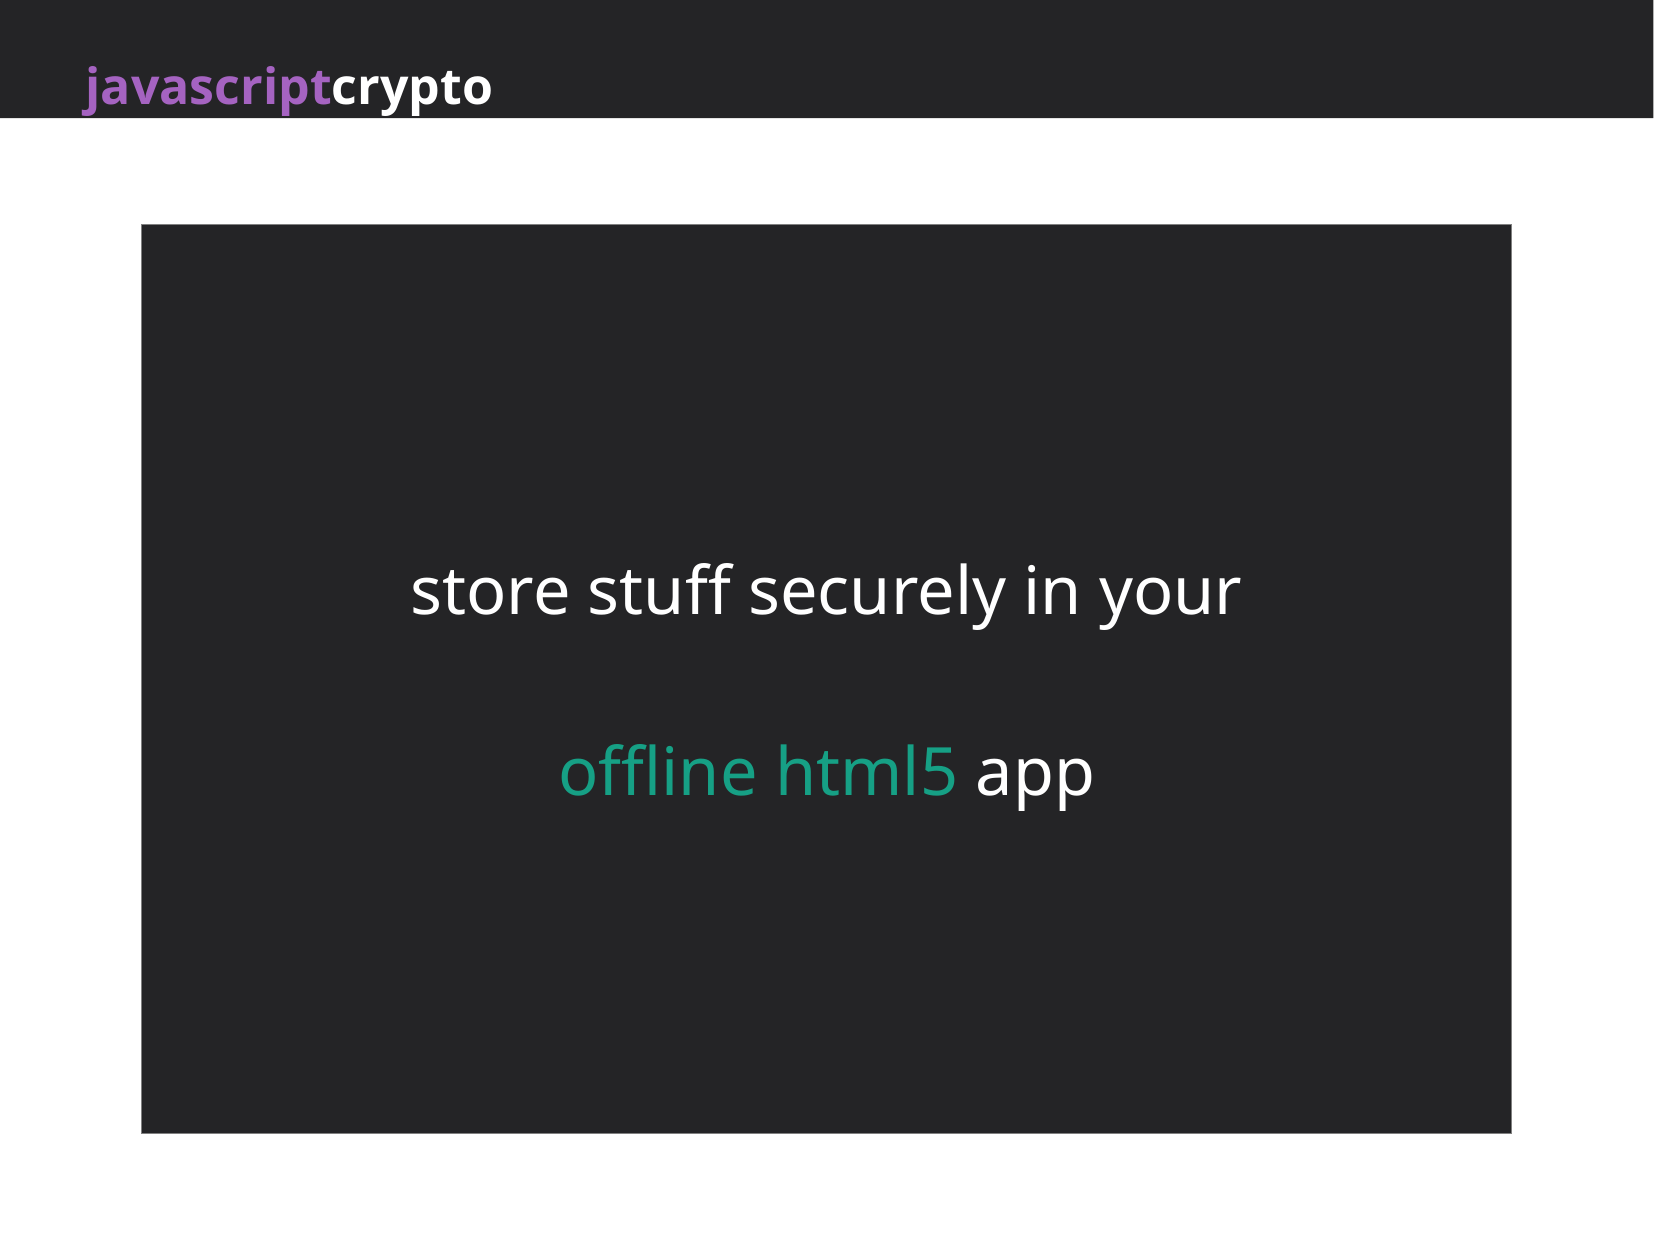

javascriptcrypto
store stuff securely in your
offline html5 app